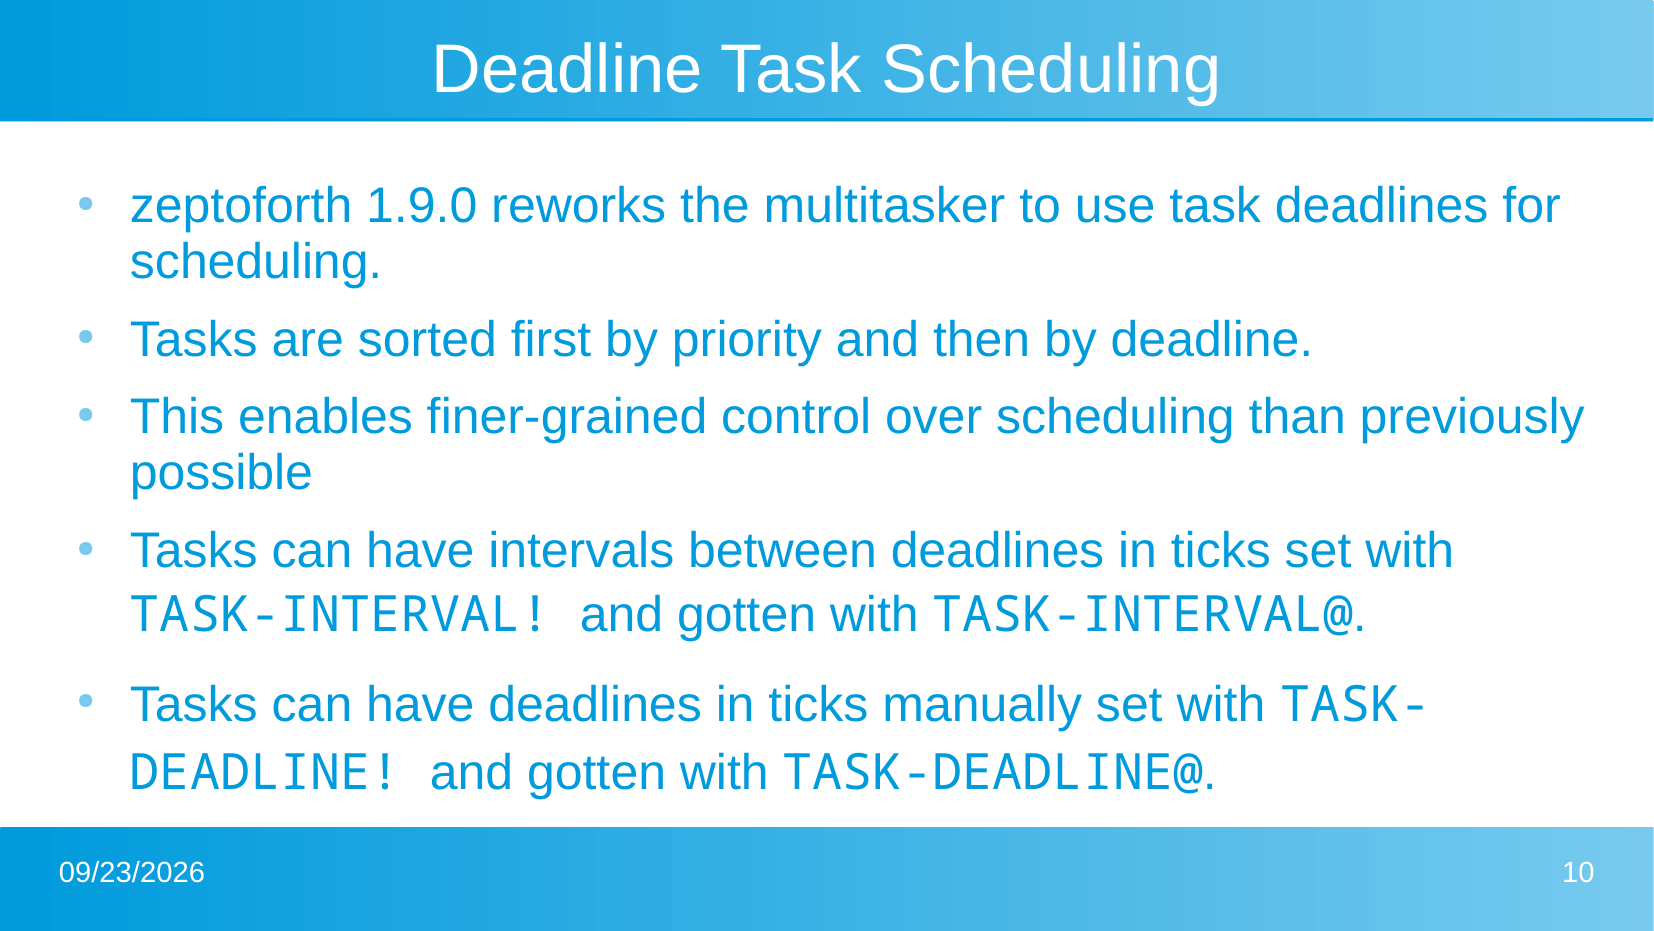

# Deadline Task Scheduling
zeptoforth 1.9.0 reworks the multitasker to use task deadlines for scheduling.
Tasks are sorted first by priority and then by deadline.
This enables finer-grained control over scheduling than previously possible
Tasks can have intervals between deadlines in ticks set with TASK-INTERVAL! and gotten with TASK-INTERVAL@.
Tasks can have deadlines in ticks manually set with TASK-DEADLINE! and gotten with TASK-DEADLINE@.
10